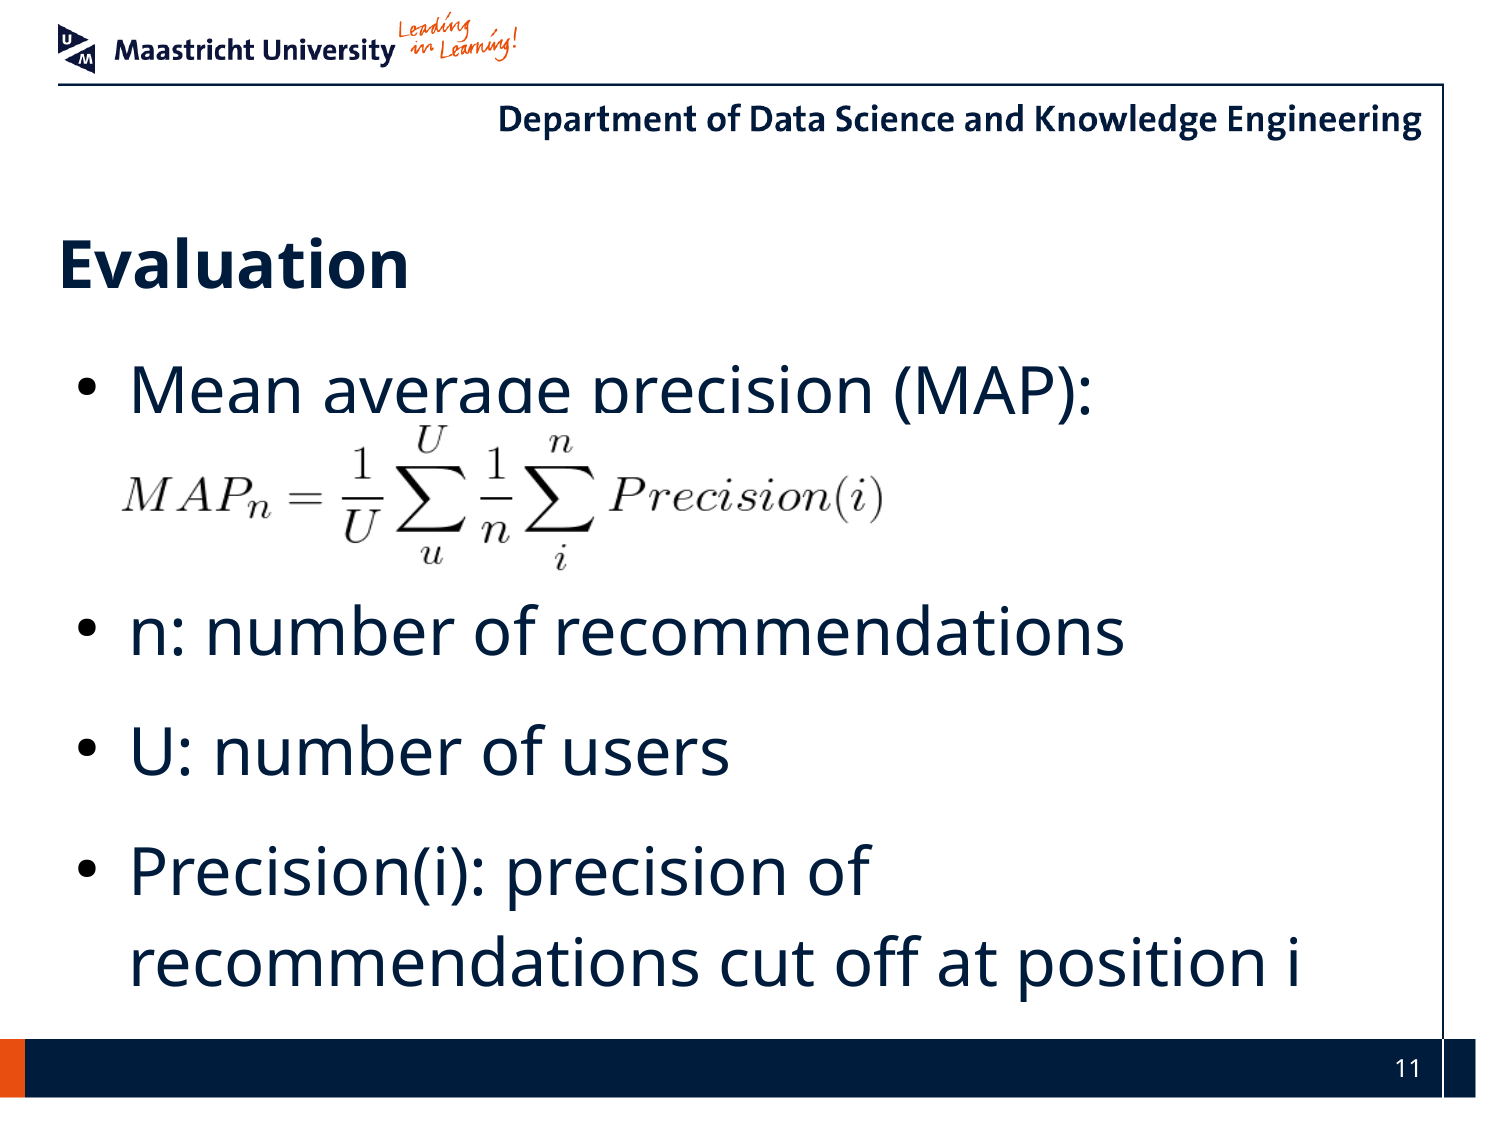

# Evaluation
Mean average precision (MAP):
n: number of recommendations
U: number of users
Precision(i): precision of recommendations cut off at position i